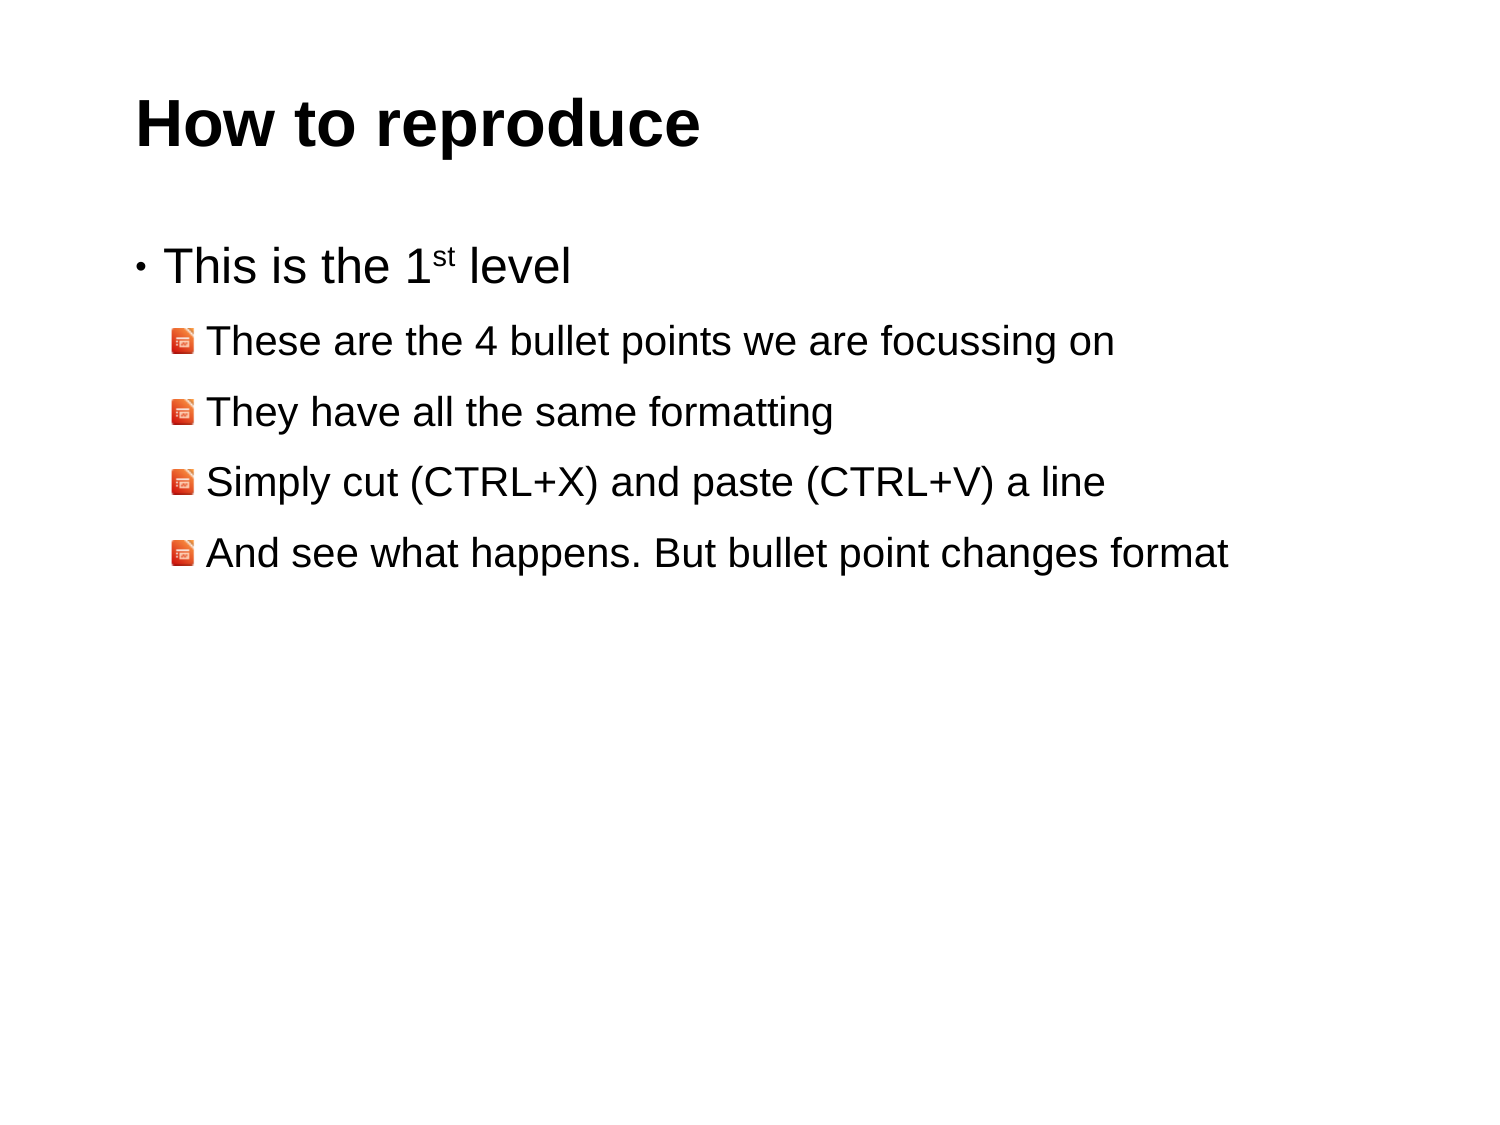

# How to reproduce
This is the 1st level
These are the 4 bullet points we are focussing on
They have all the same formatting
Simply cut (CTRL+X) and paste (CTRL+V) a line
And see what happens. But bullet point changes format